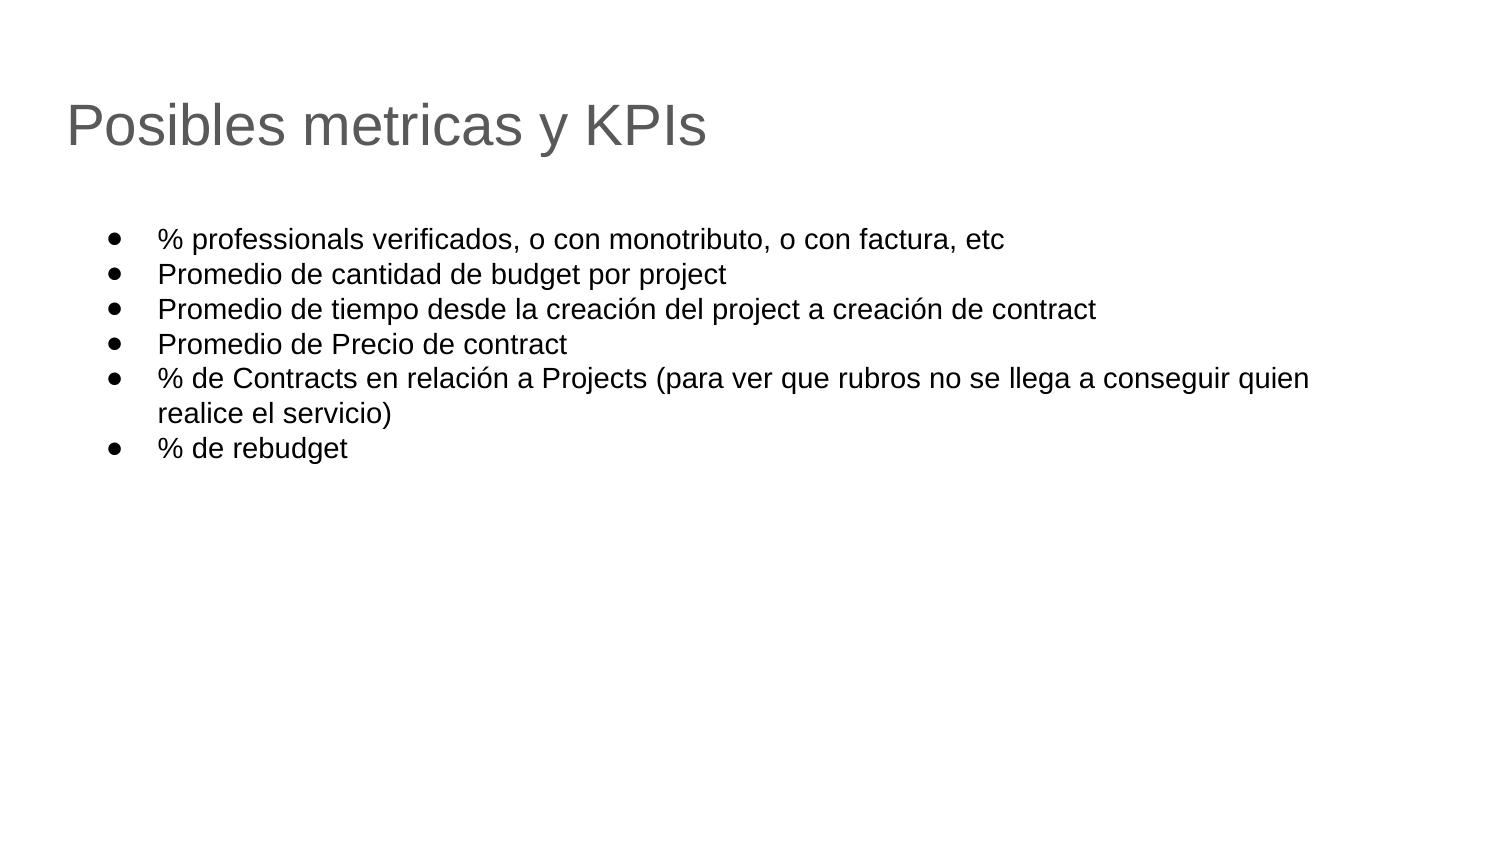

# Posibles metricas y KPIs
% professionals verificados, o con monotributo, o con factura, etc
Promedio de cantidad de budget por project
Promedio de tiempo desde la creación del project a creación de contract
Promedio de Precio de contract
% de Contracts en relación a Projects (para ver que rubros no se llega a conseguir quien realice el servicio)
% de rebudget